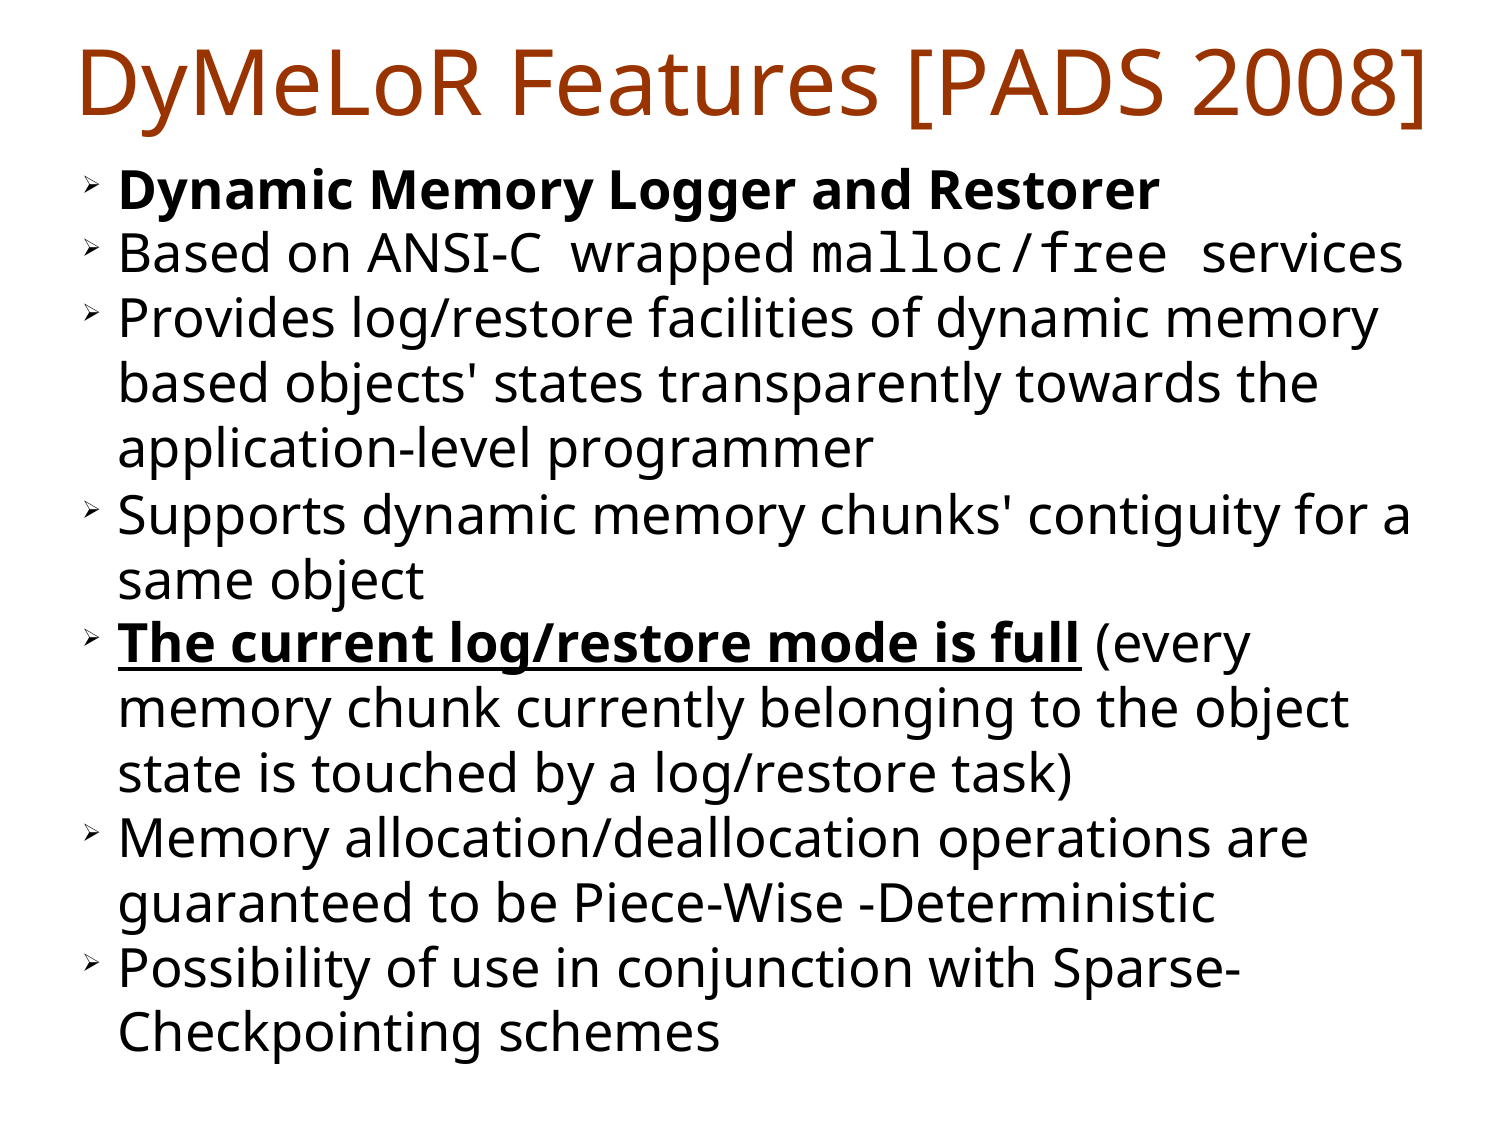

# DyMeLoR Features [PADS 2008]
Dynamic Memory Logger and Restorer
Based on ANSI-C wrapped malloc/free services
Provides log/restore facilities of dynamic memory based objects' states transparently towards the application-level programmer
Supports dynamic memory chunks' contiguity for a same object
The current log/restore mode is full (every memory chunk currently belonging to the object state is touched by a log/restore task)
Memory allocation/deallocation operations are guaranteed to be Piece-Wise -Deterministic
Possibility of use in conjunction with Sparse-Checkpointing schemes